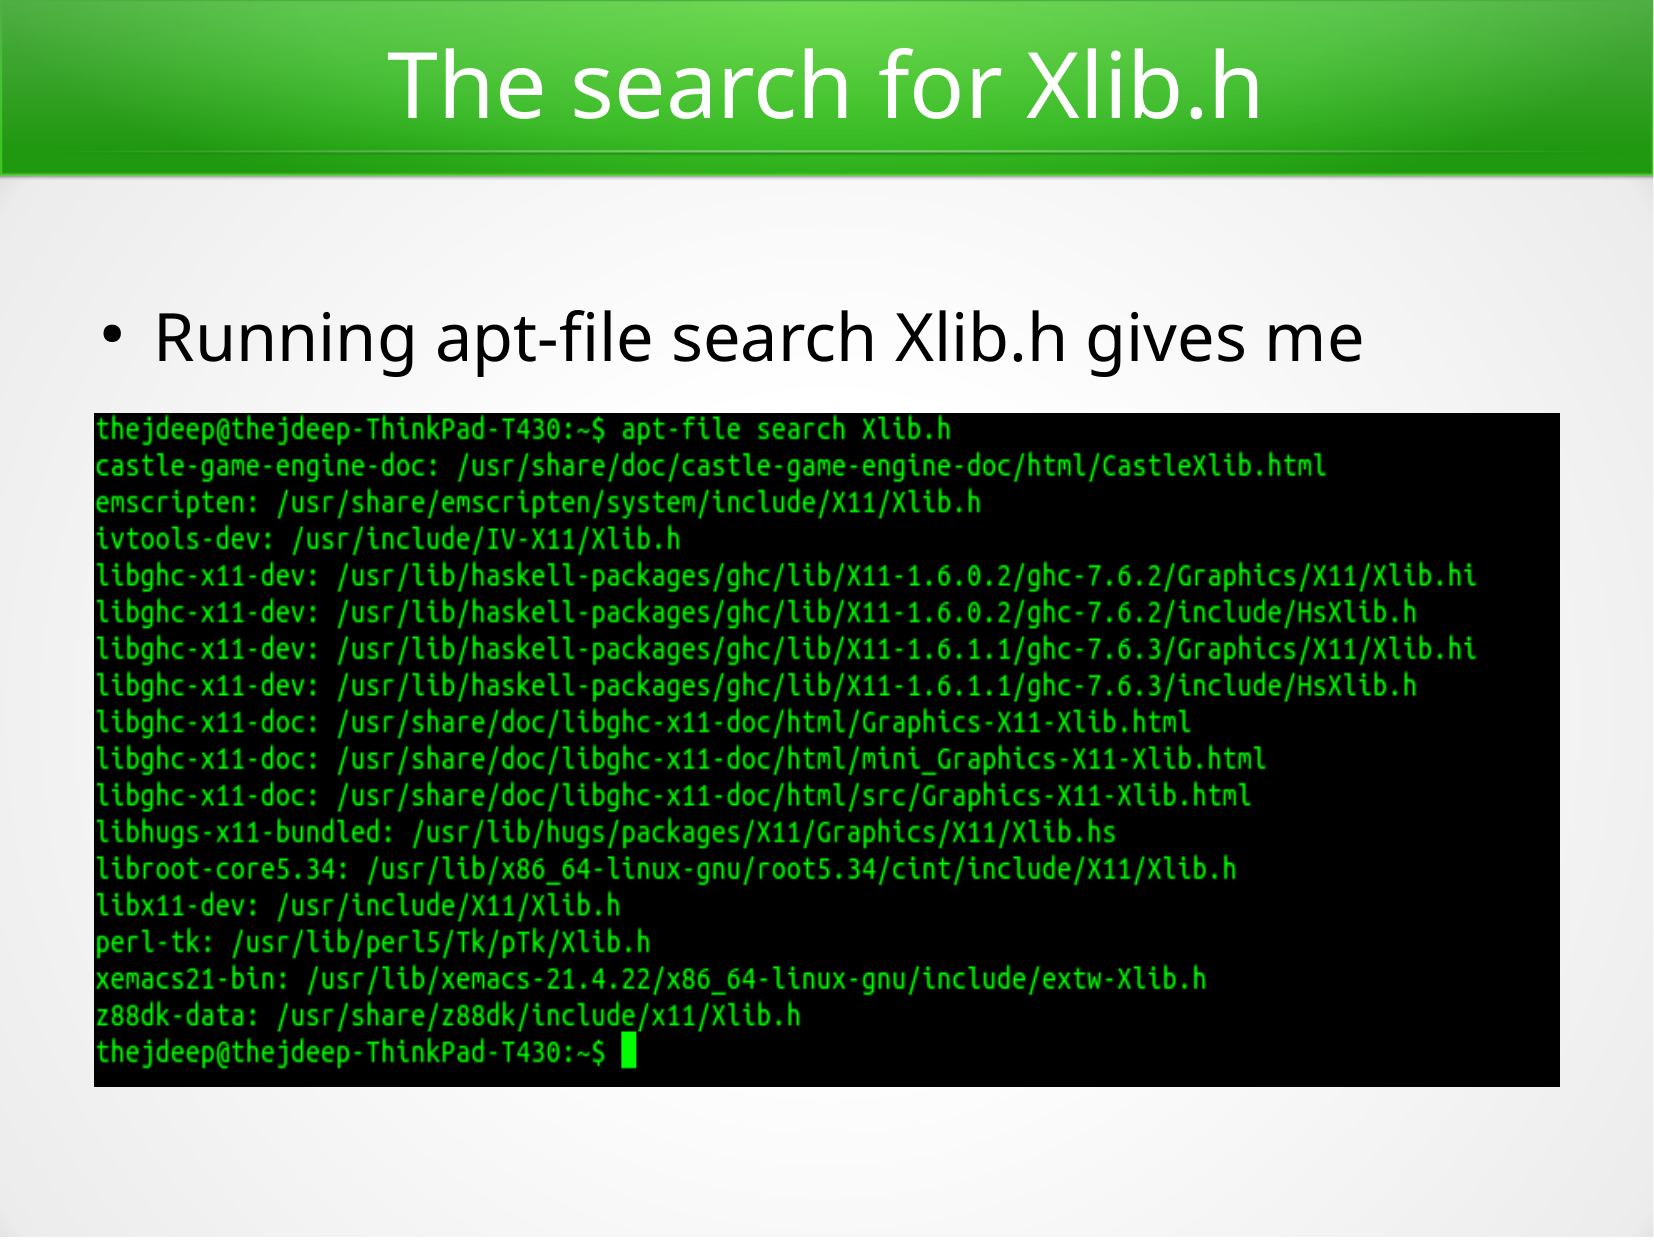

# The search for Xlib.h
Running apt-file search Xlib.h gives me